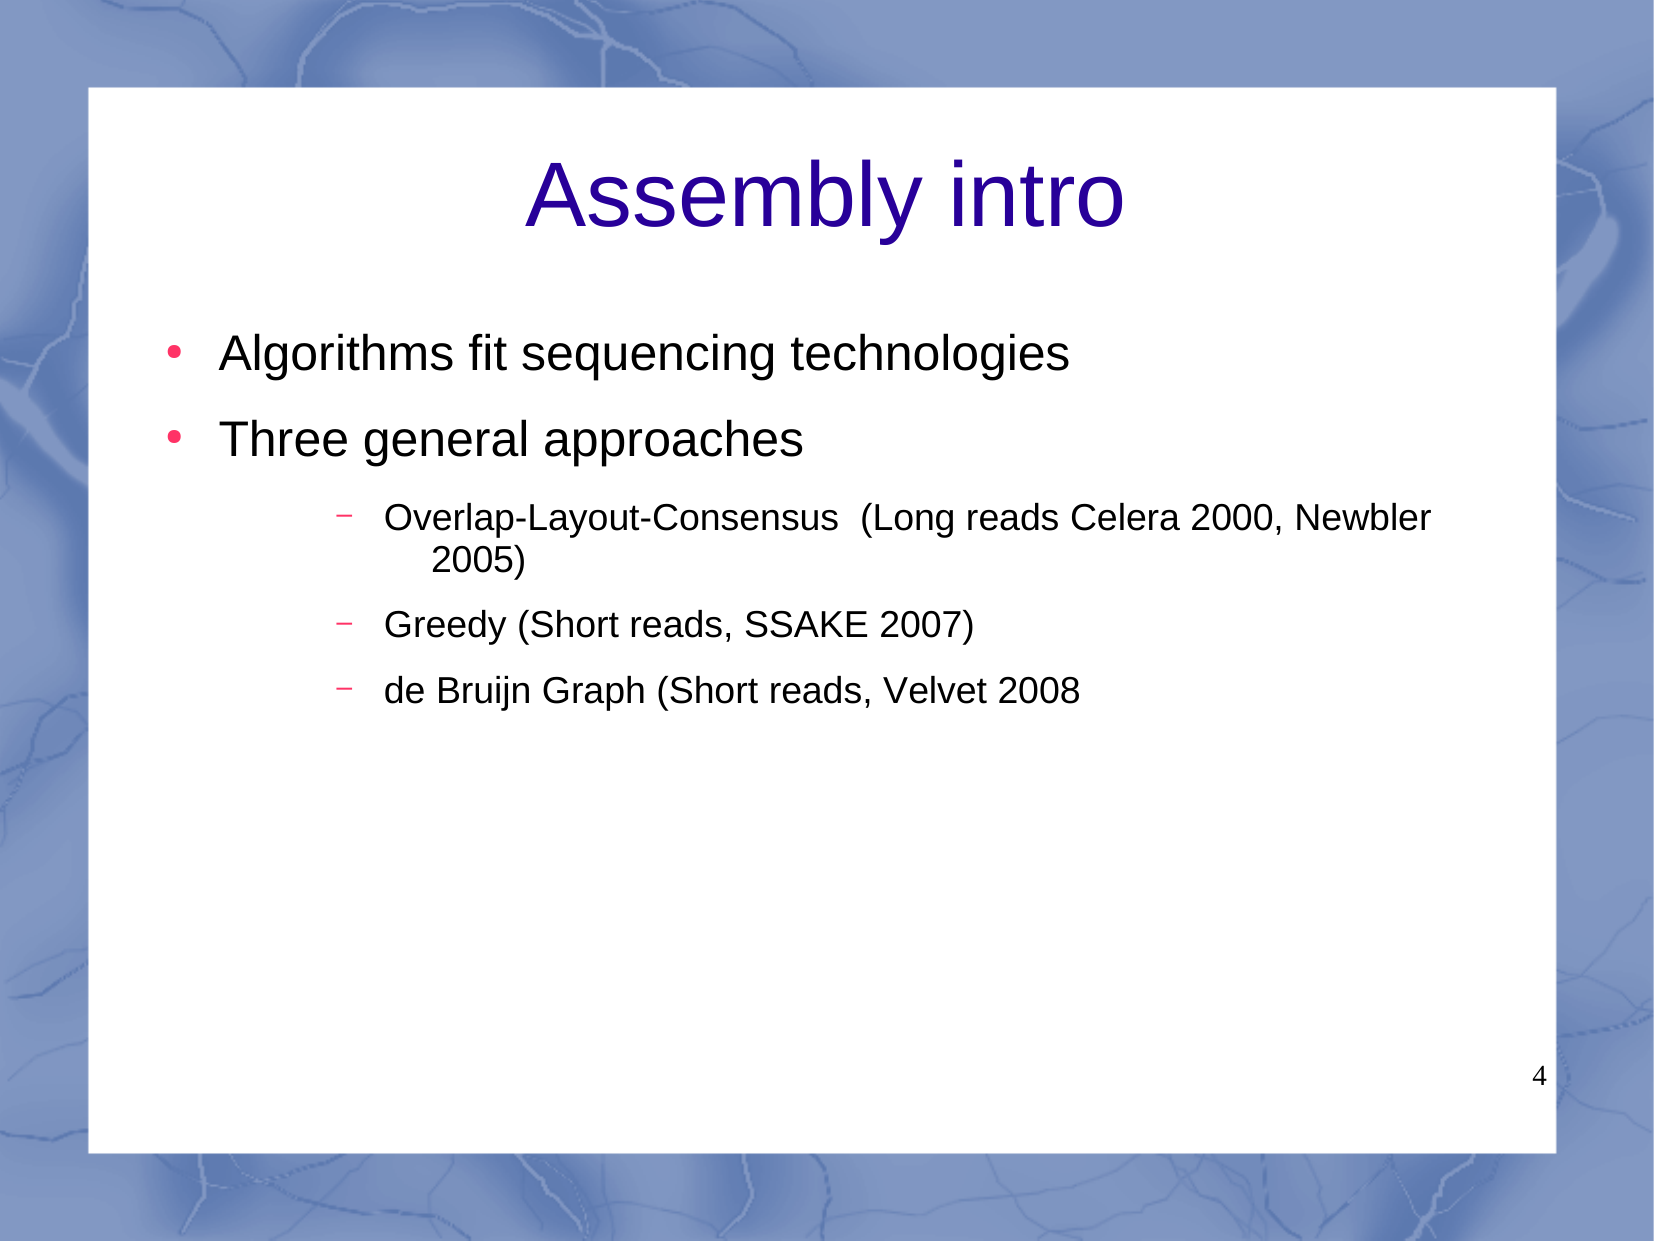

# Assembly intro
Algorithms fit sequencing technologies
Three general approaches
Overlap-Layout-Consensus (Long reads Celera 2000, Newbler 2005)
Greedy (Short reads, SSAKE 2007)
de Bruijn Graph (Short reads, Velvet 2008
4